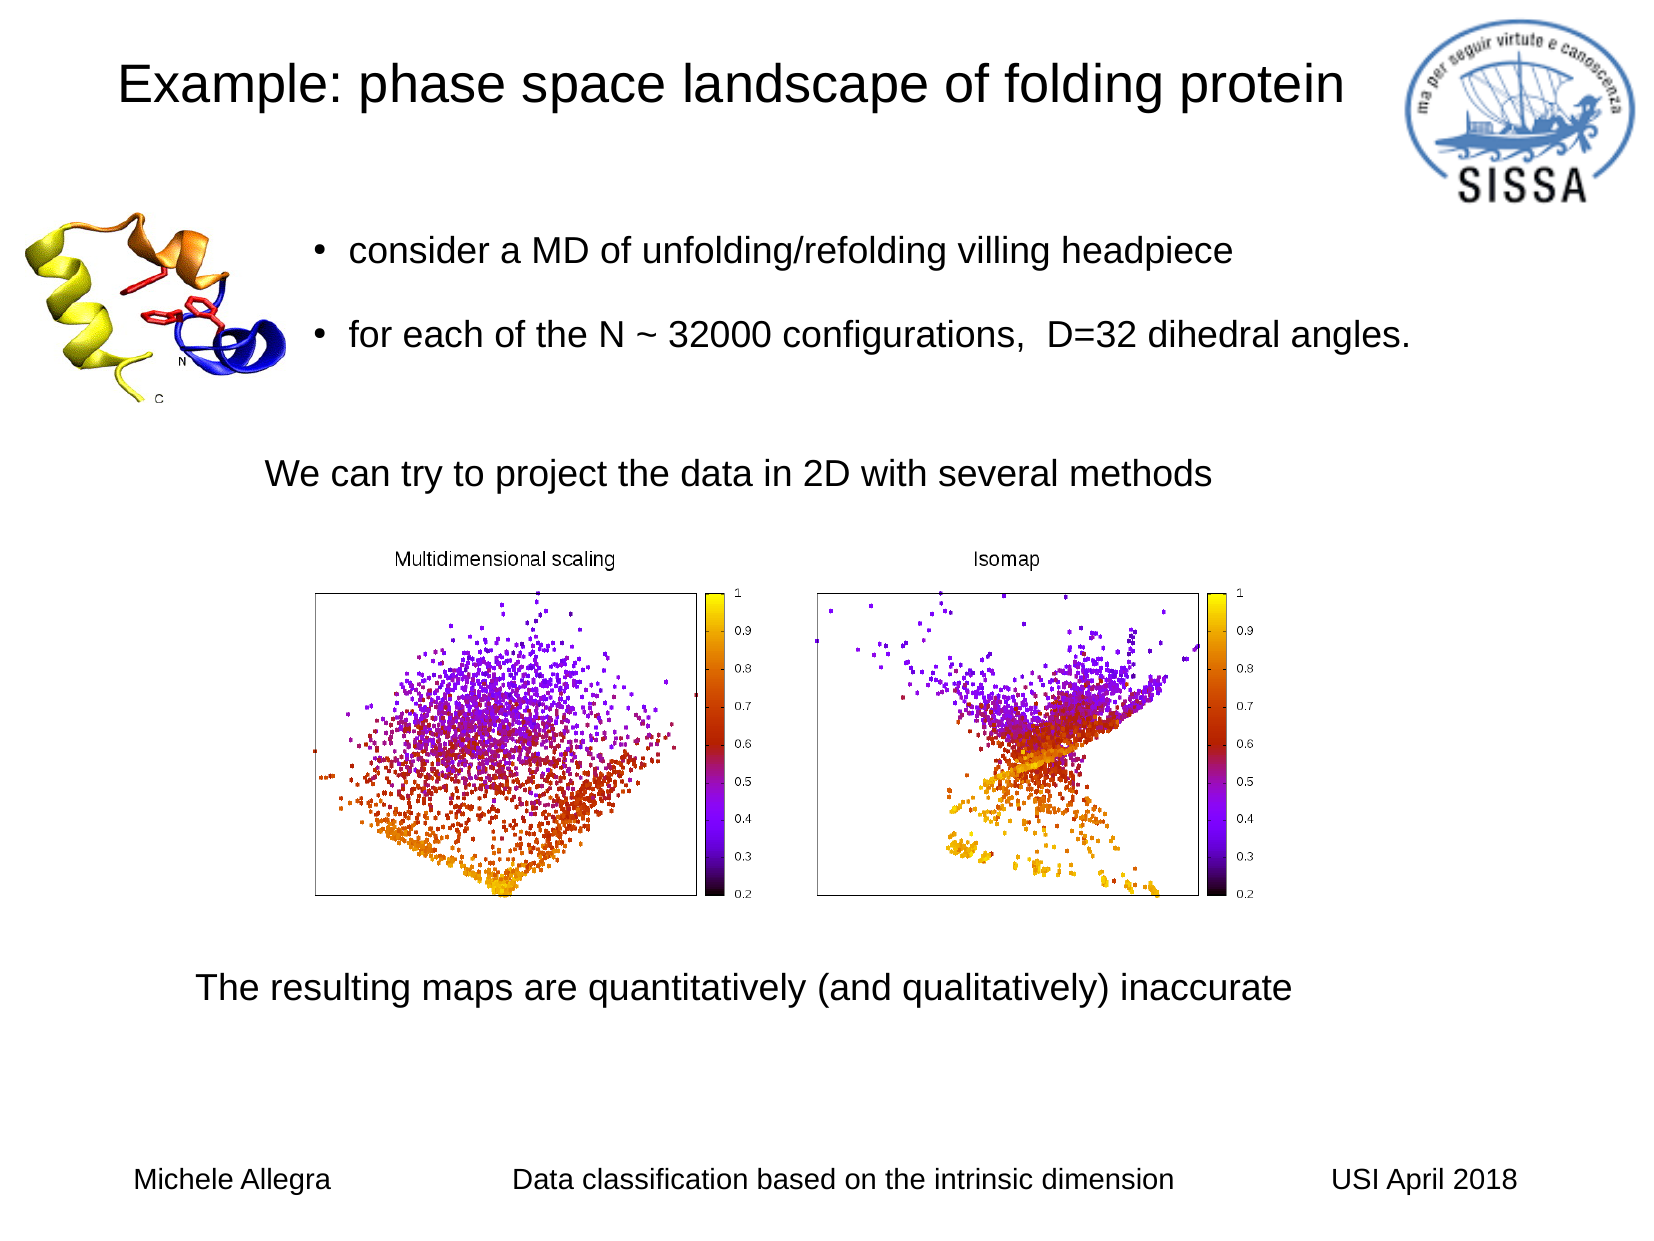

# Example: phase space landscape of folding protein
consider a MD of unfolding/refolding villing headpiece
for each of the N ~ 32000 configurations, D=32 dihedral angles.
We can try to project the data in 2D with several methods
The resulting maps are quantitatively (and qualitatively) inaccurate
Michele Allegra Data classification based on the intrinsic dimension USI April 2018